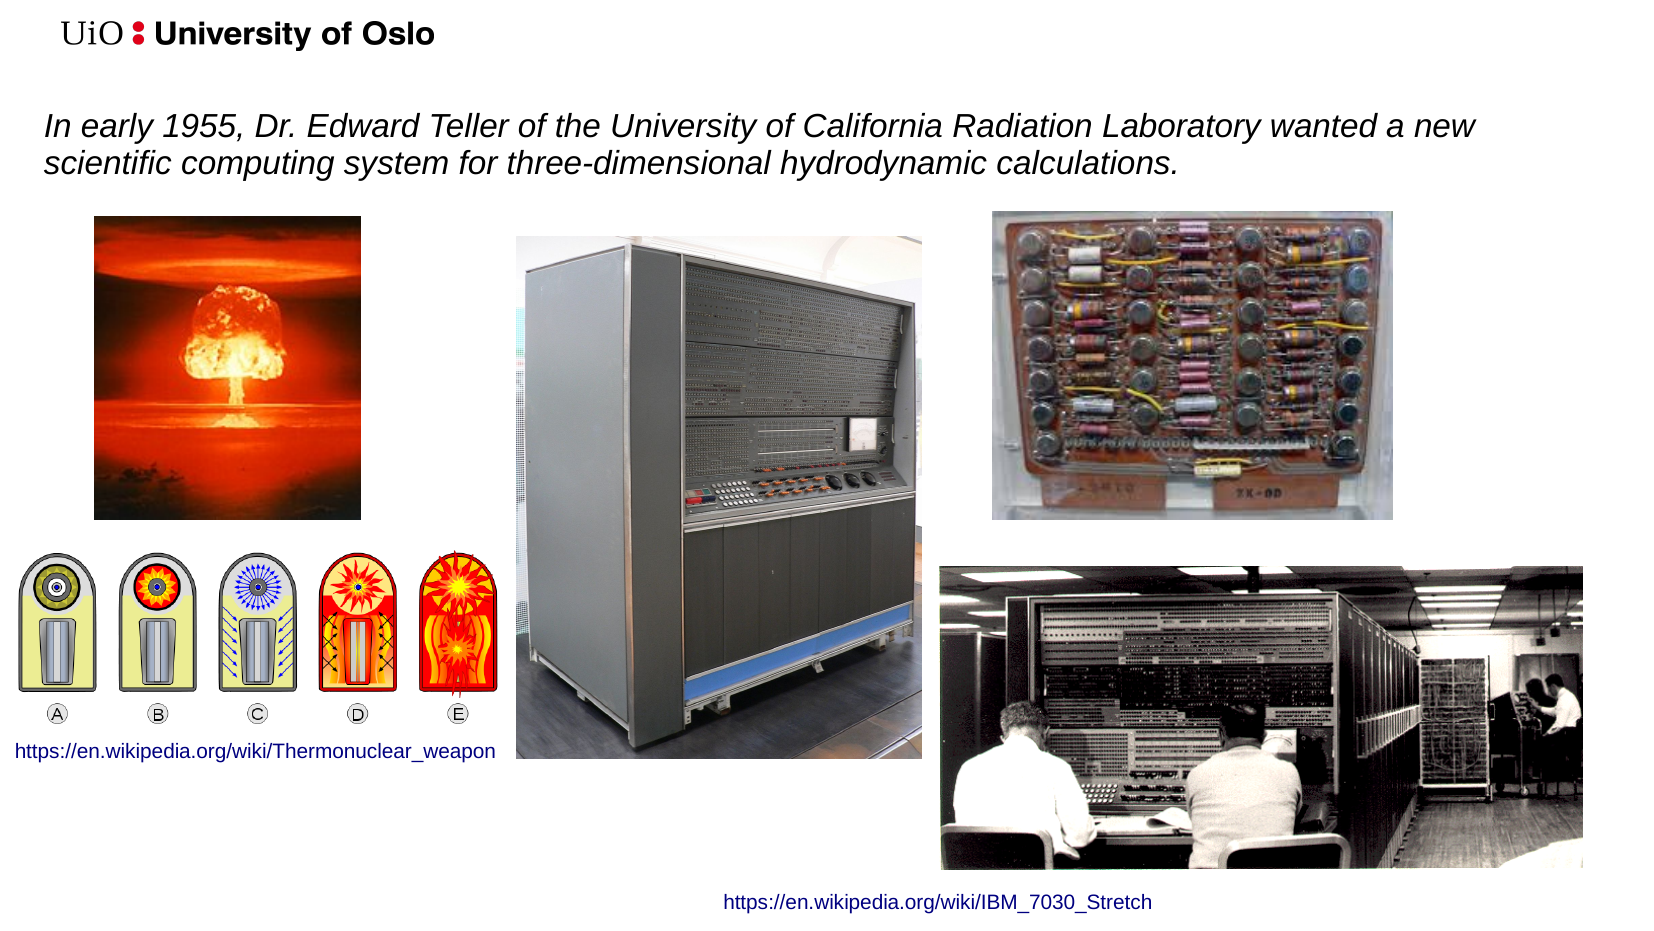

In early 1955, Dr. Edward Teller of the University of California Radiation Laboratory wanted a new scientific computing system for three-dimensional hydrodynamic calculations.
https://en.wikipedia.org/wiki/Thermonuclear_weapon
https://en.wikipedia.org/wiki/IBM_7030_Stretch